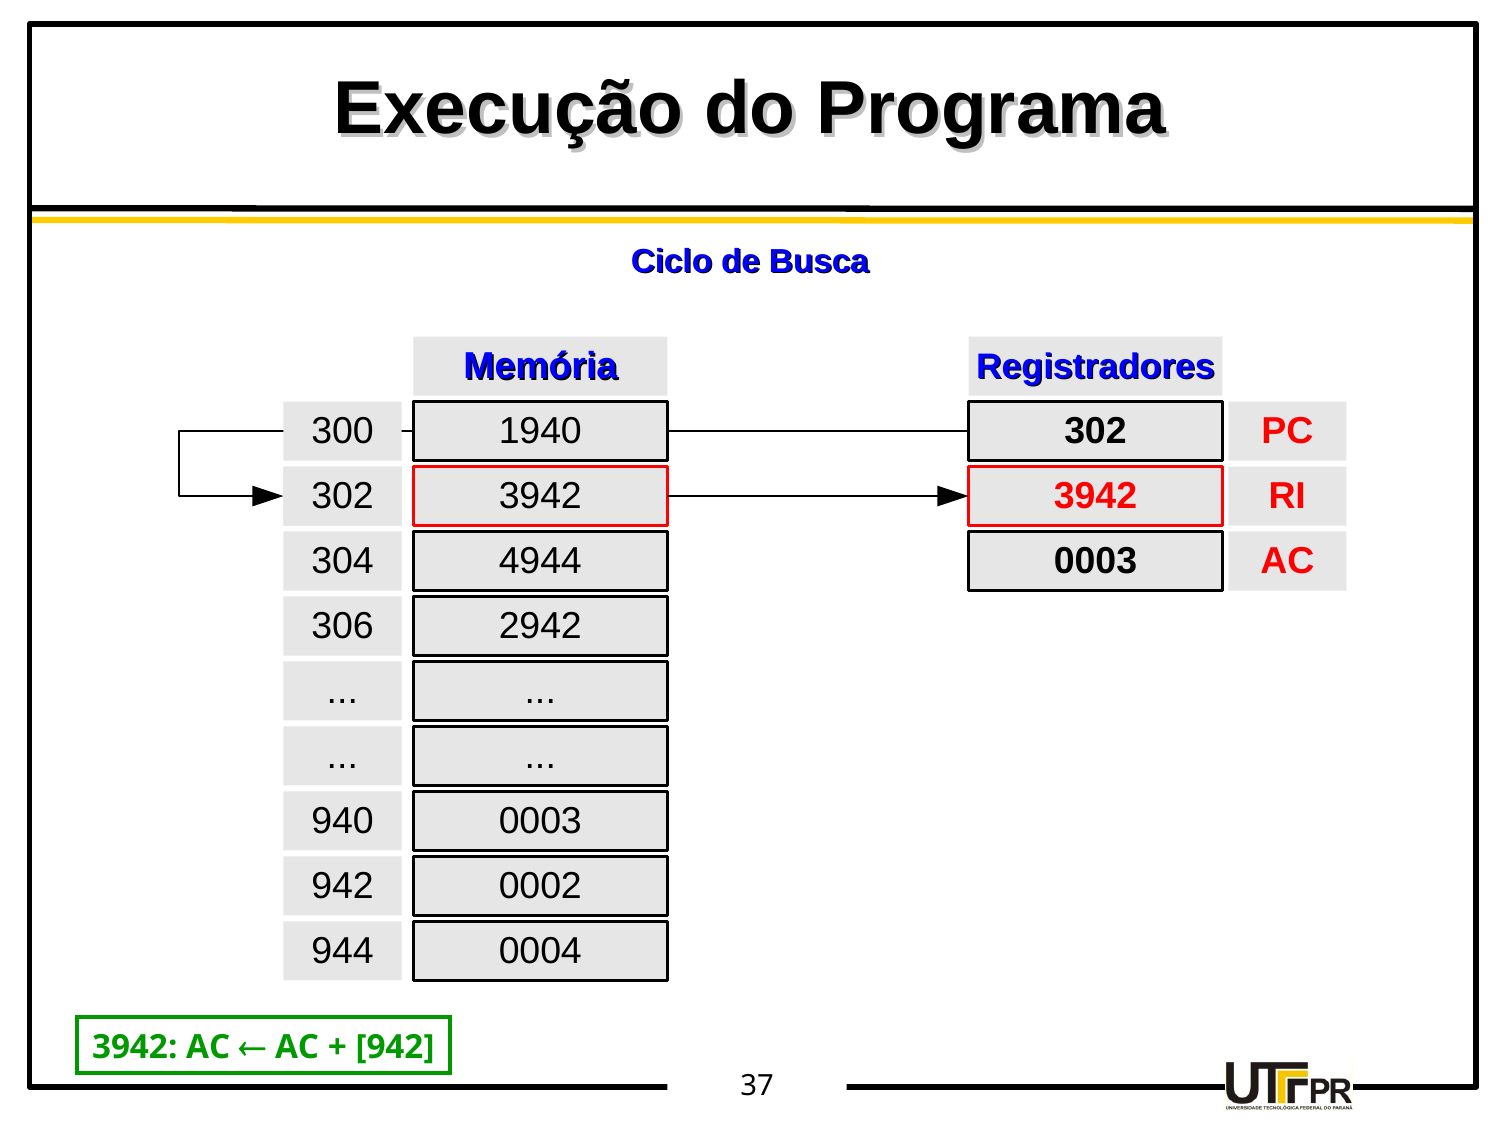

# Execução do Programa
Ciclo de Busca
Memória
Registradores
300
1940
1940
302
PC
301
302
3942
3942
RI
304
4942
4944
0003
AC
306
2941
2942
...
...
...
...
940
0003
942
0002
944
0004
3942: AC  AC + [942]